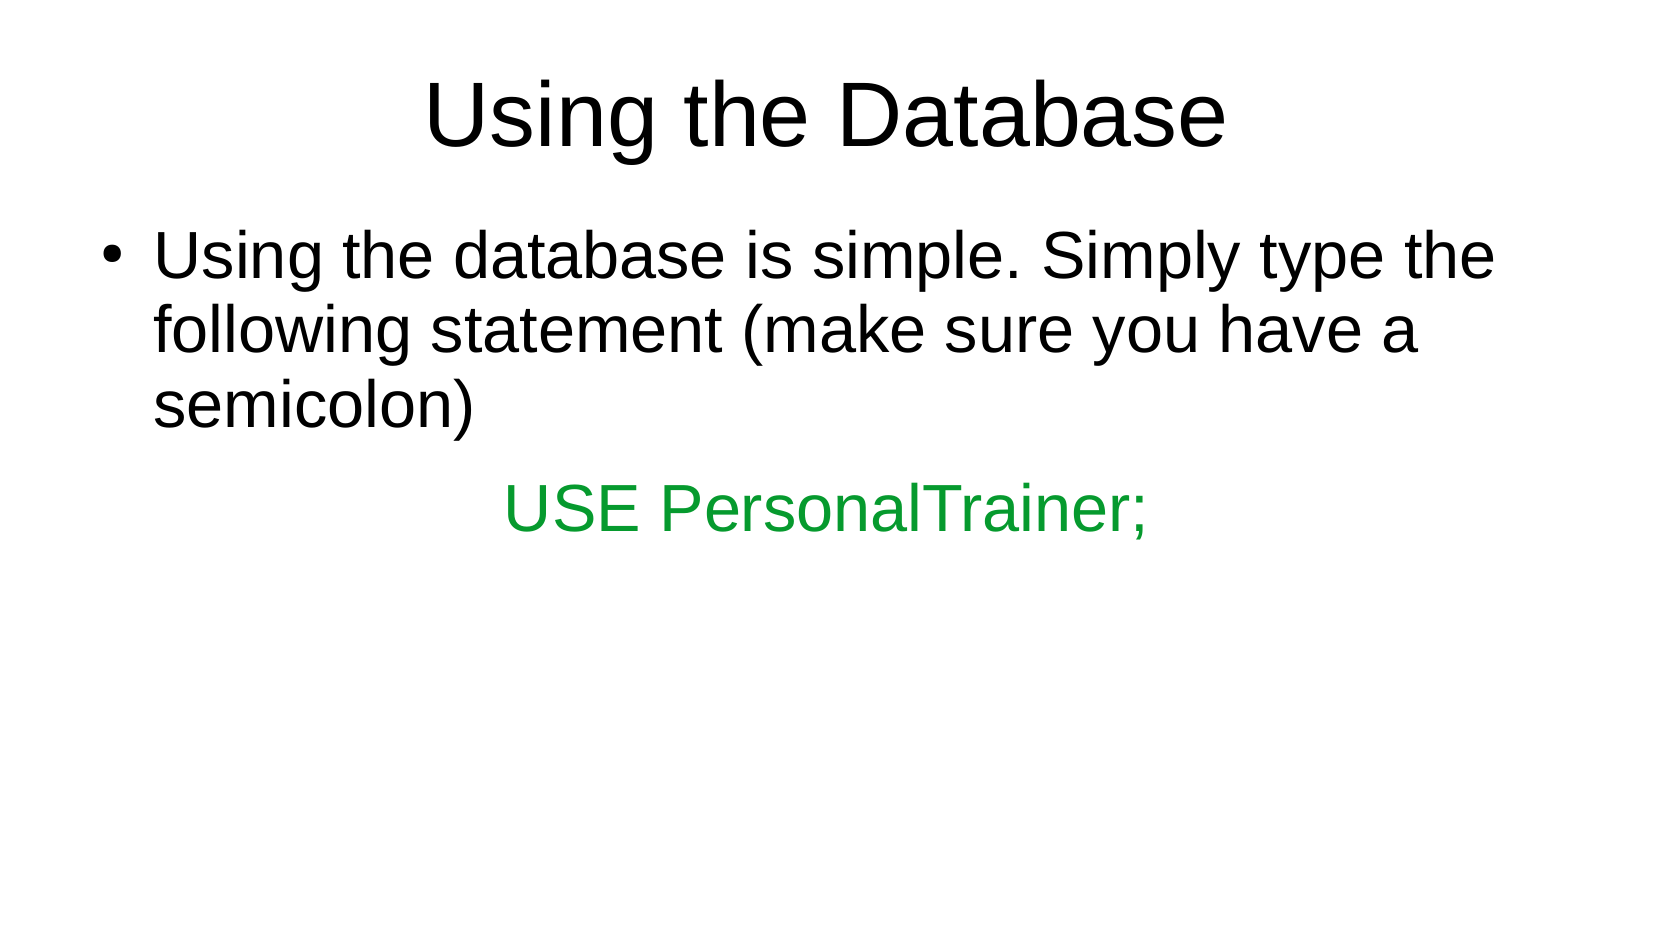

# Using the Database
Using the database is simple. Simply type the following statement (make sure you have a semicolon)
USE PersonalTrainer;